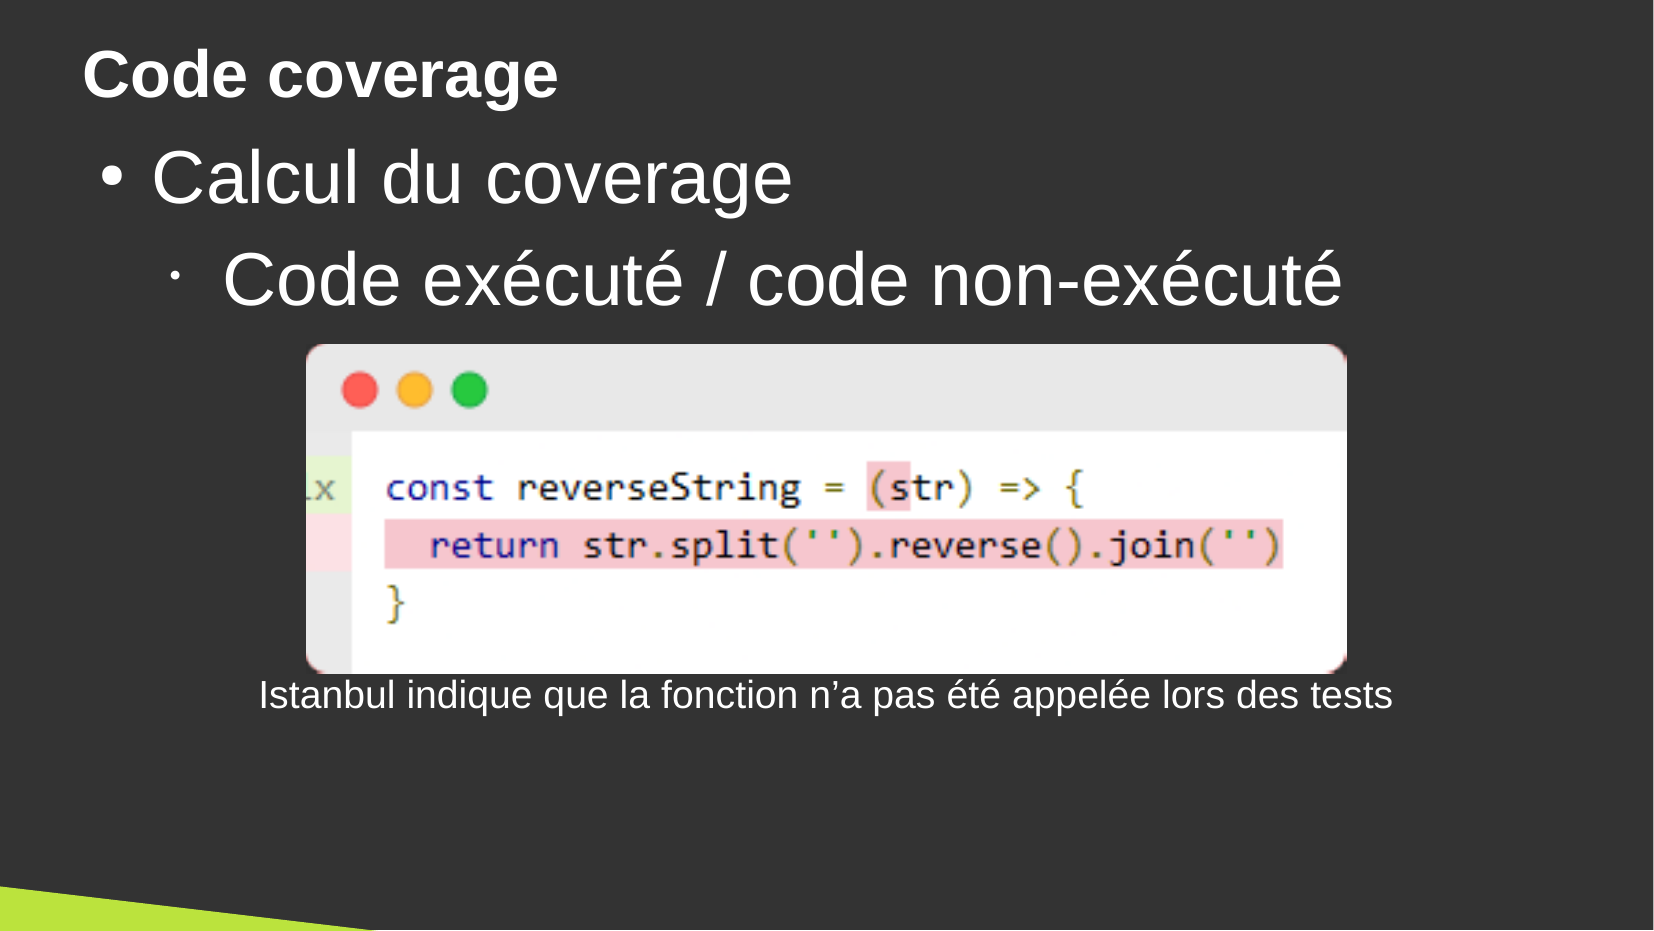

# Code coverage
Calcul du coverage
Code exécuté / code non-exécuté
Istanbul indique que la fonction n’a pas été appelée lors des tests